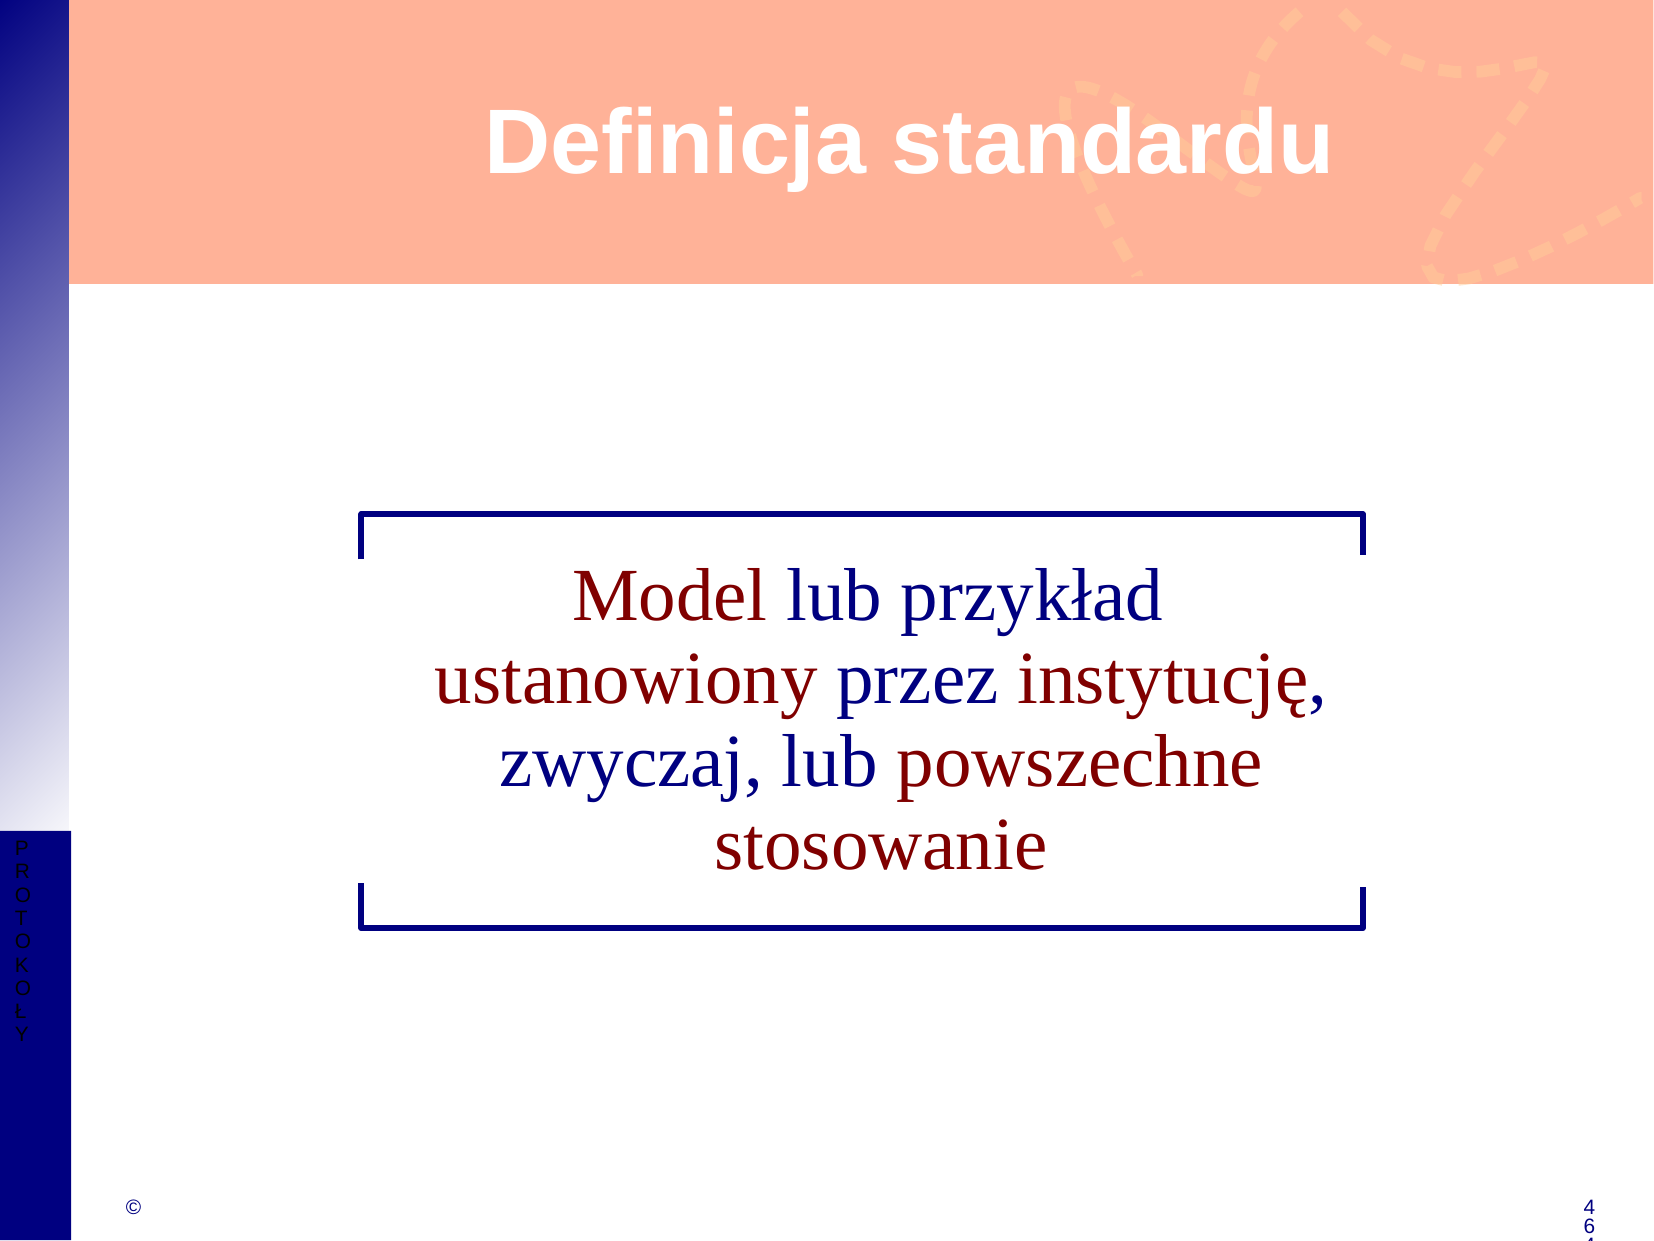

# Definicja standardu
Model lub przykład ustanowiony przez instytucję, zwyczaj, lub powszechne stosowanie
P
R
O
T
O
K
O
Ł
Y